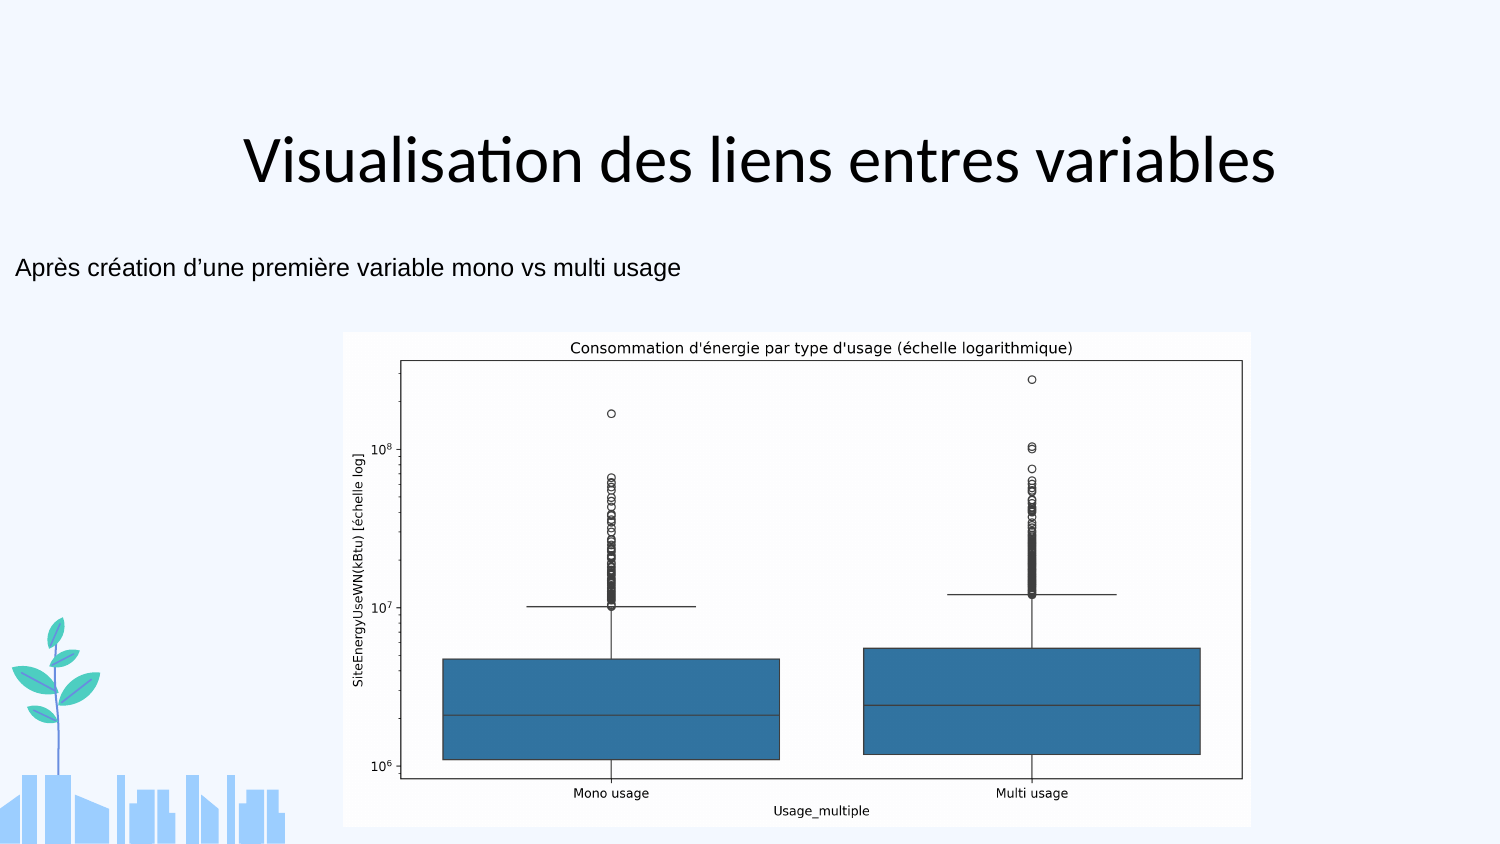

# Visualisation des liens entres variables
Après création d’une première variable mono vs multi usage